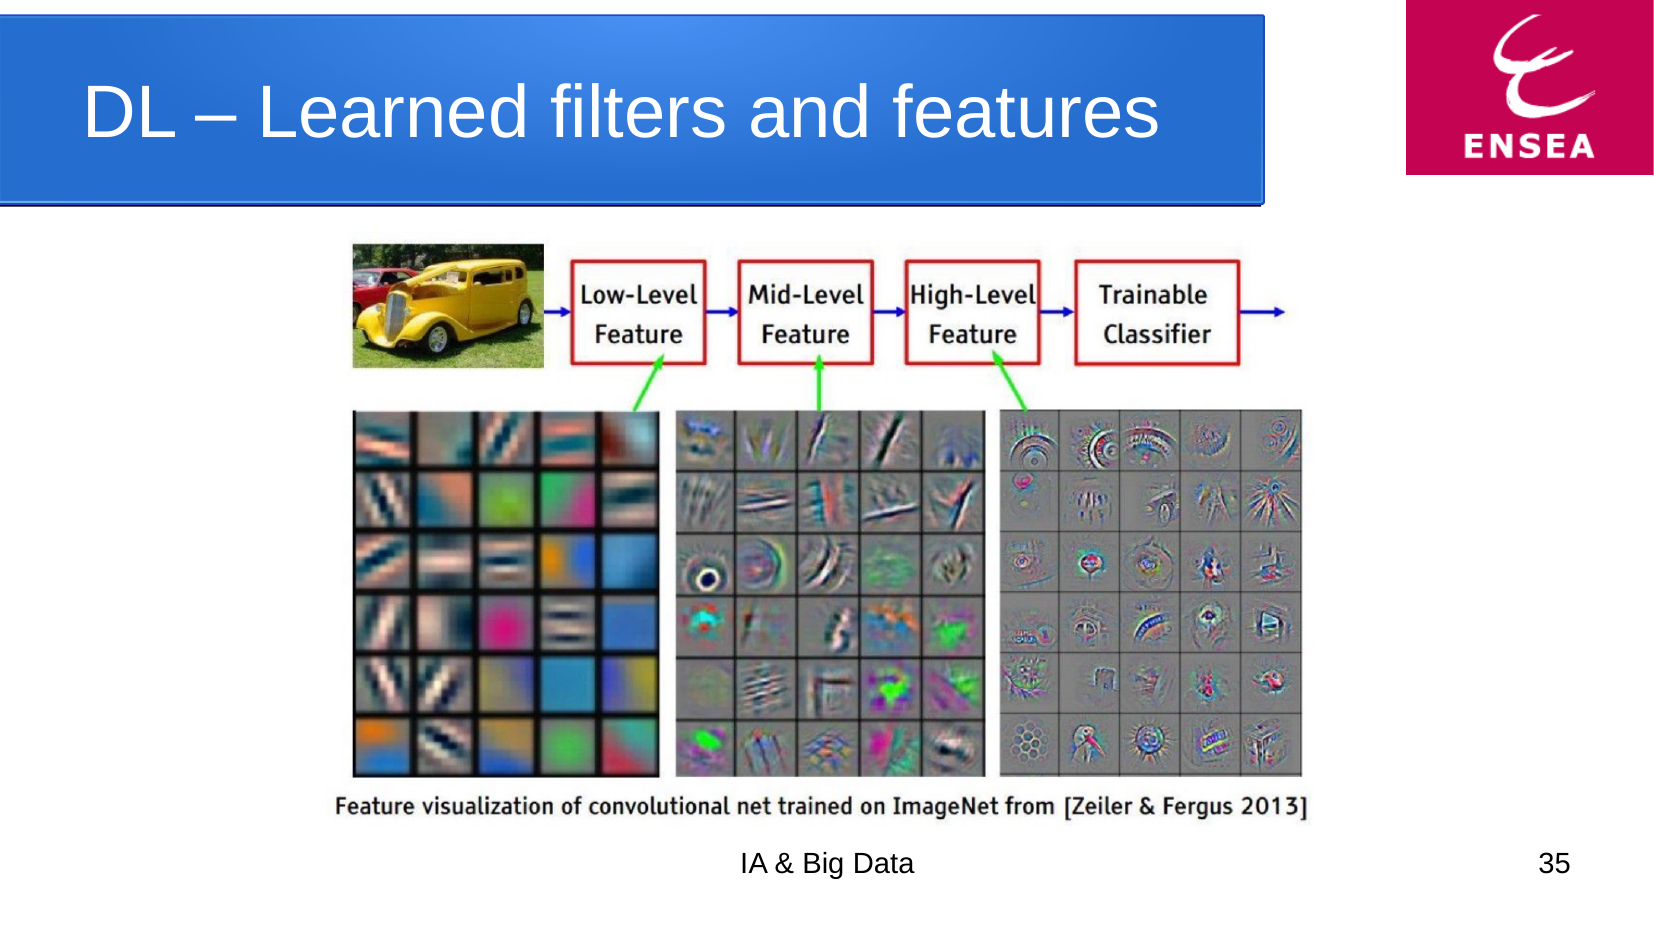

# DL – Learned filters and features
IA & Big Data
35